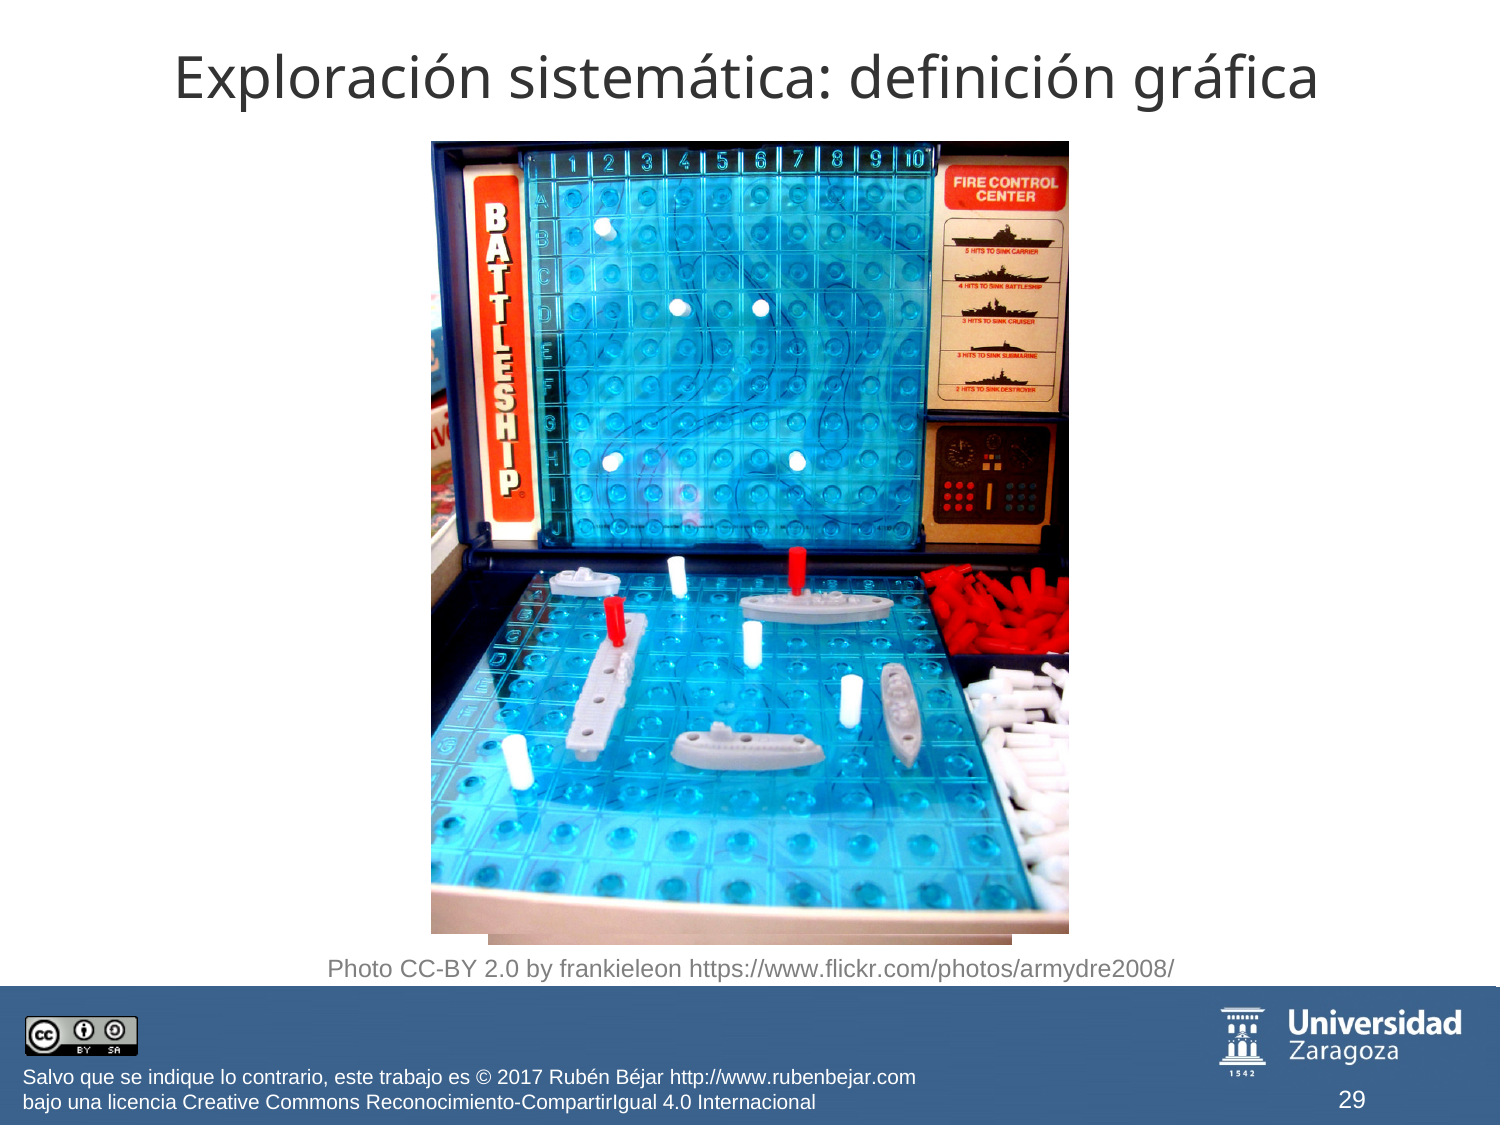

# Exploración sistemática: definición gráfica
Photo CC-BY 2.0 by frankieleon https://www.flickr.com/photos/armydre2008/